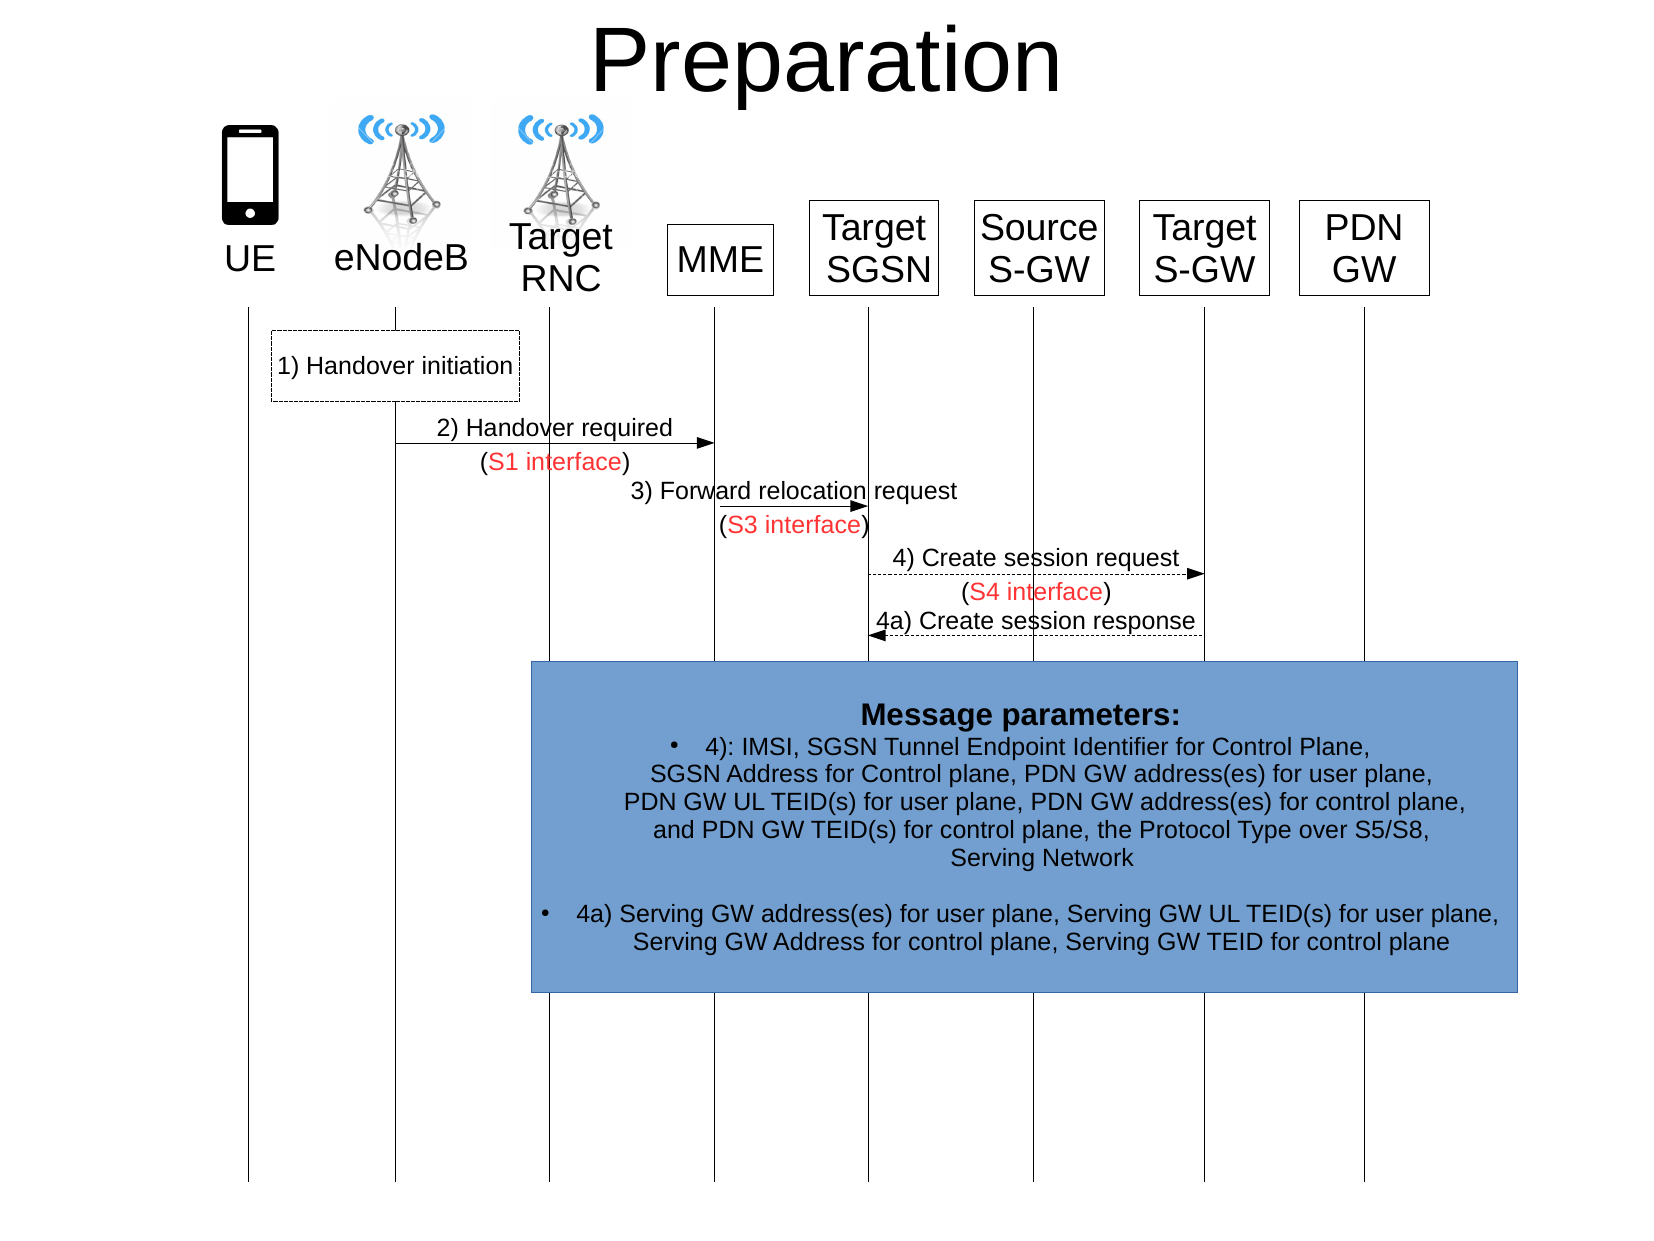

# Preparation
eNodeB
Target
RNC
UE
Target
 SGSN
Source
S-GW
Target
S-GW
PDN
GW
MME
1) Handover initiation
2) Handover required
(S1 interface)
3) Forward relocation request
(S3 interface)
4) Create session request
(S4 interface)
4a) Create session response
Message parameters:
4): IMSI, SGSN Tunnel Endpoint Identifier for Control Plane,
SGSN Address for Control plane, PDN GW address(es) for user plane,
 PDN GW UL TEID(s) for user plane, PDN GW address(es) for control plane,
 and PDN GW TEID(s) for control plane, the Protocol Type over S5/S8,
Serving Network
4a) Serving GW address(es) for user plane, Serving GW UL TEID(s) for user plane,
Serving GW Address for control plane, Serving GW TEID for control plane